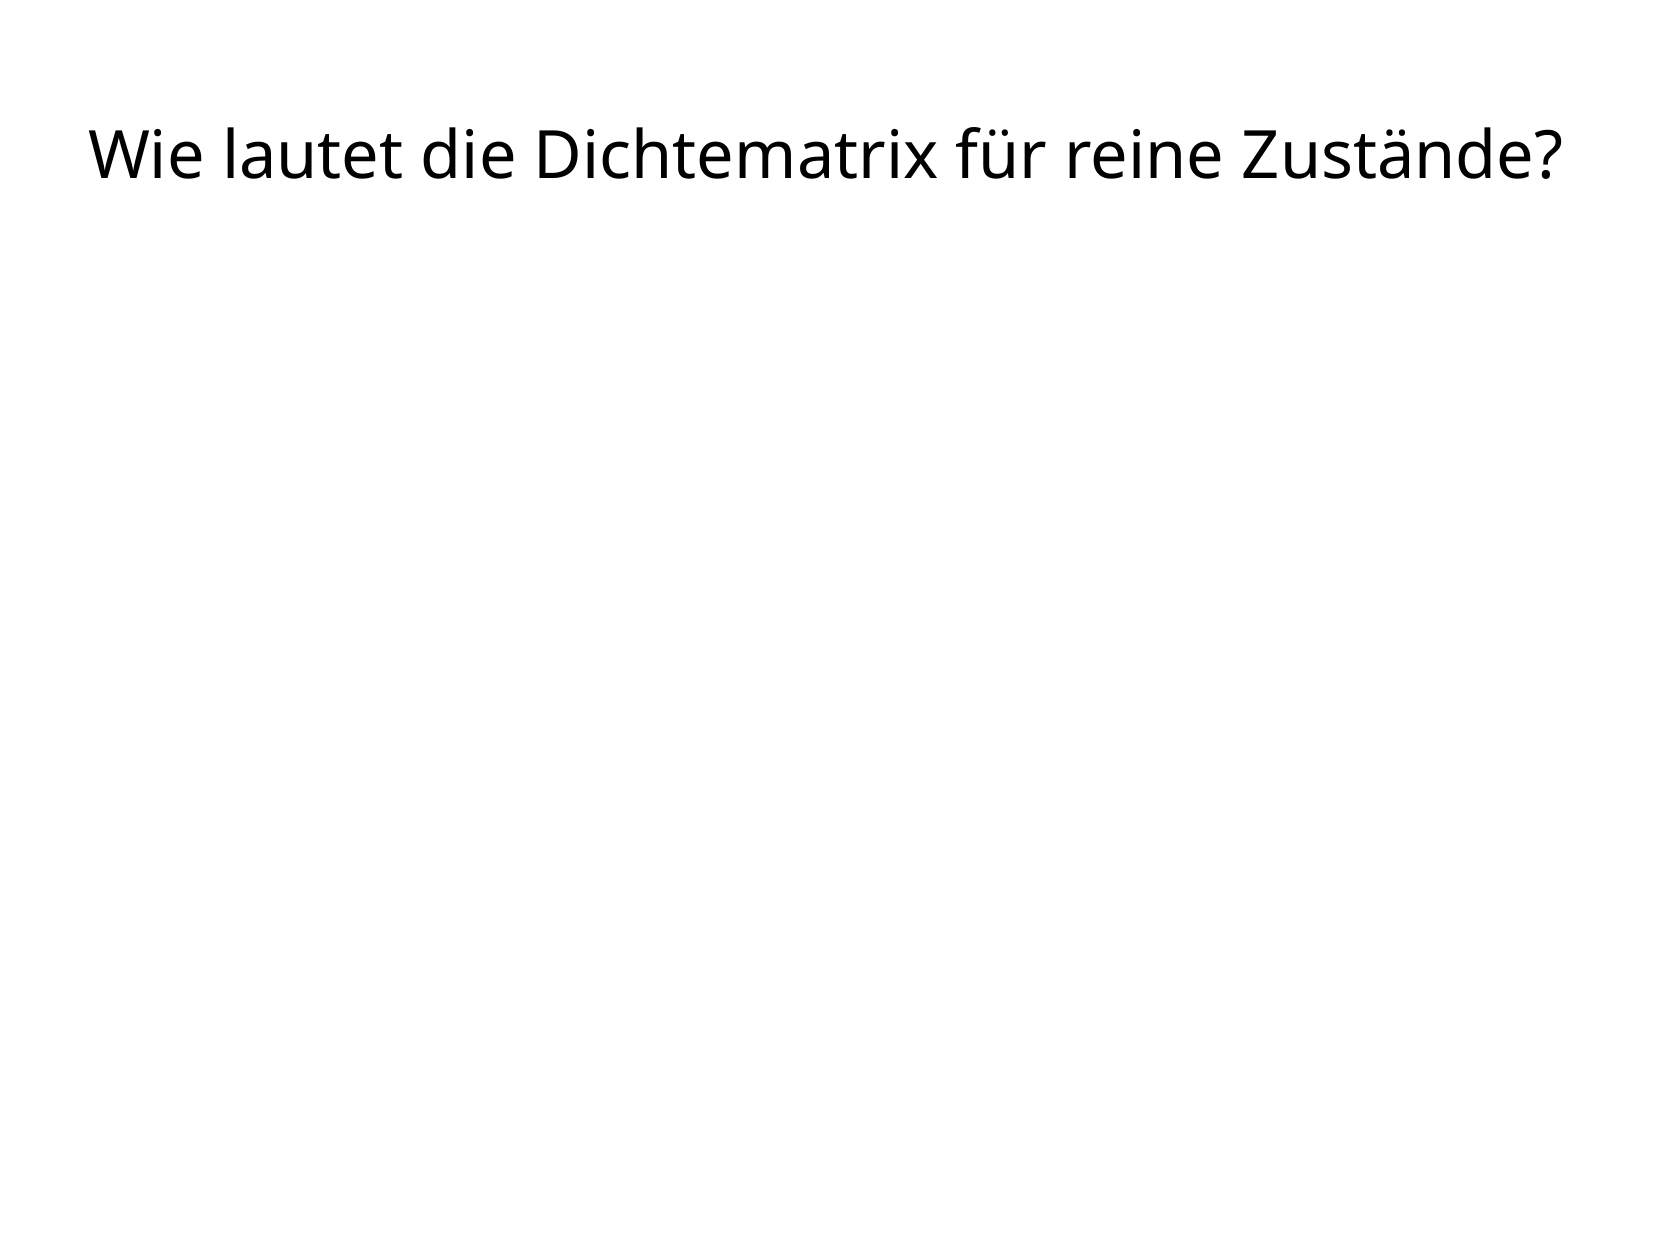

# Wie lautet die Dichtematrix für reine Zustände?